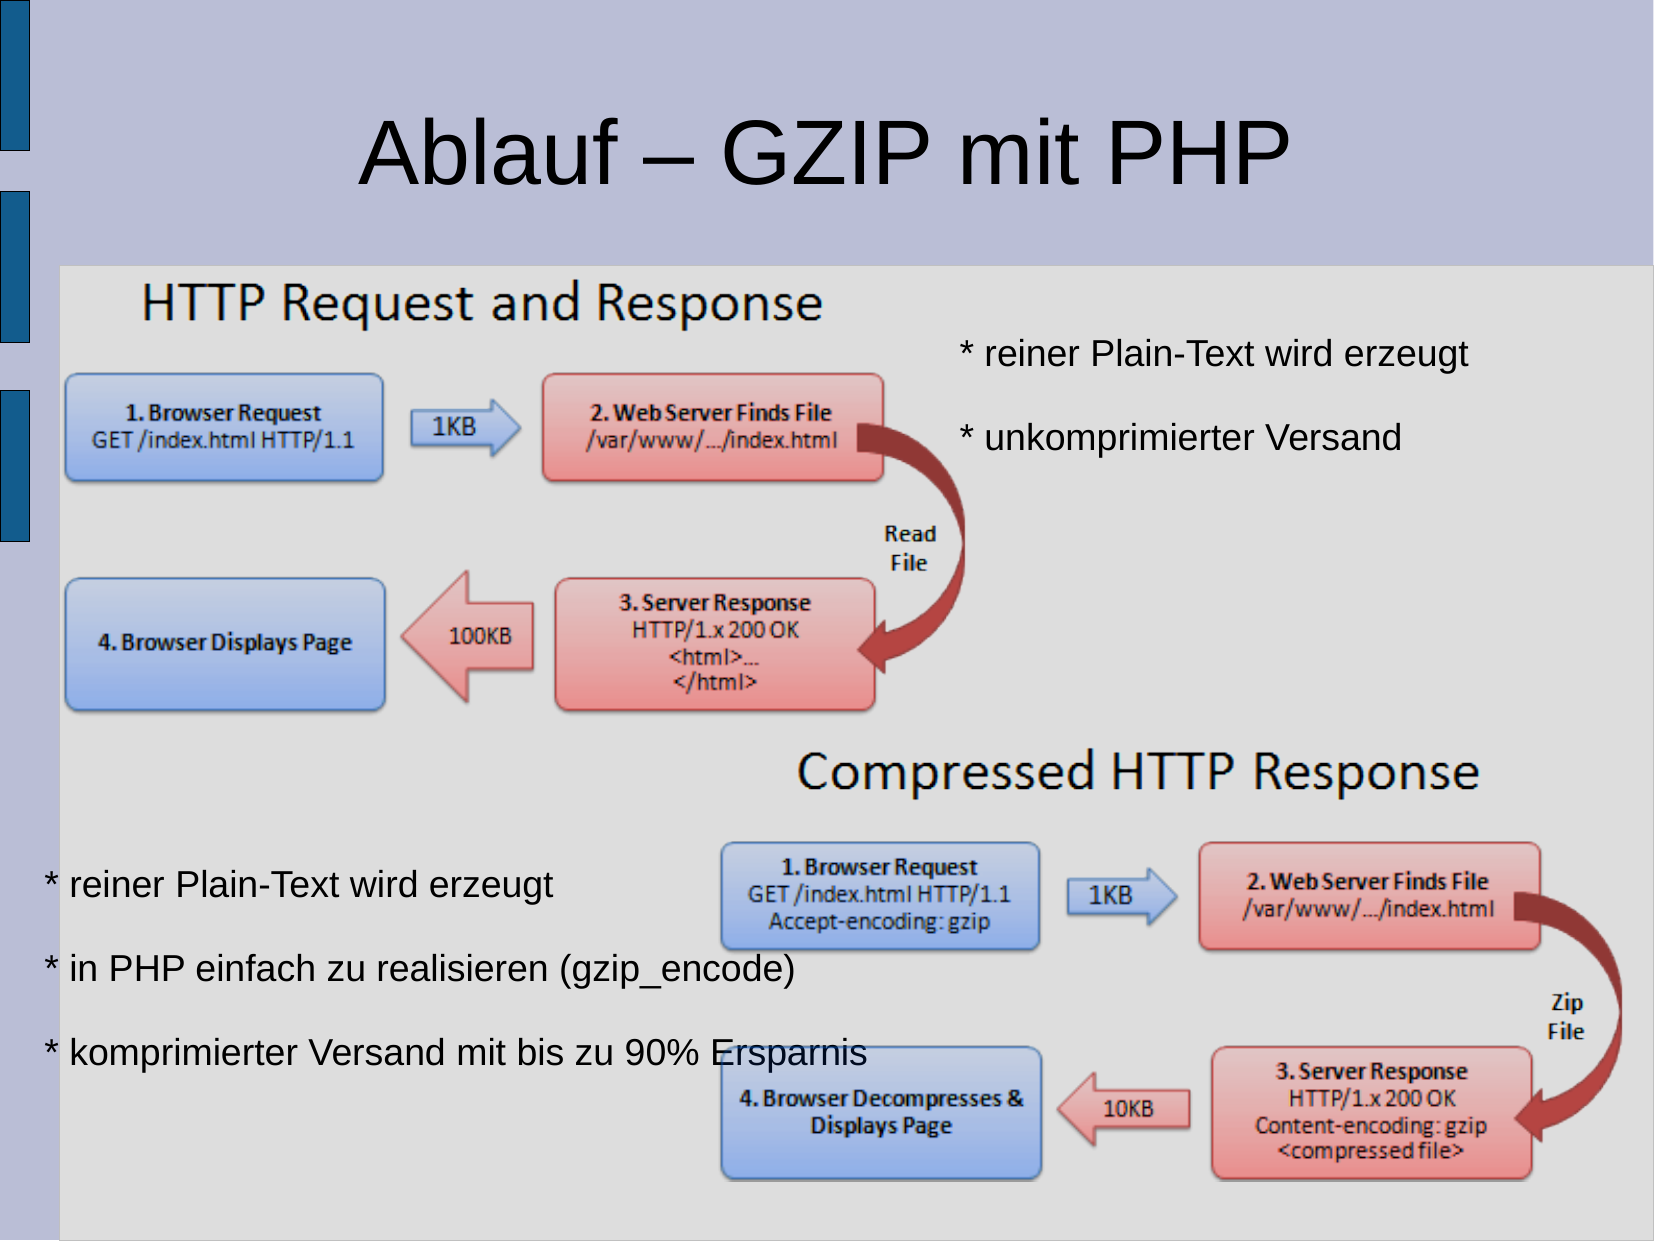

# Ablauf – GZIP mit PHP
* reiner Plain-Text wird erzeugt
* unkomprimierter Versand
* reiner Plain-Text wird erzeugt
* in PHP einfach zu realisieren (gzip_encode)
* komprimierter Versand mit bis zu 90% Ersparnis